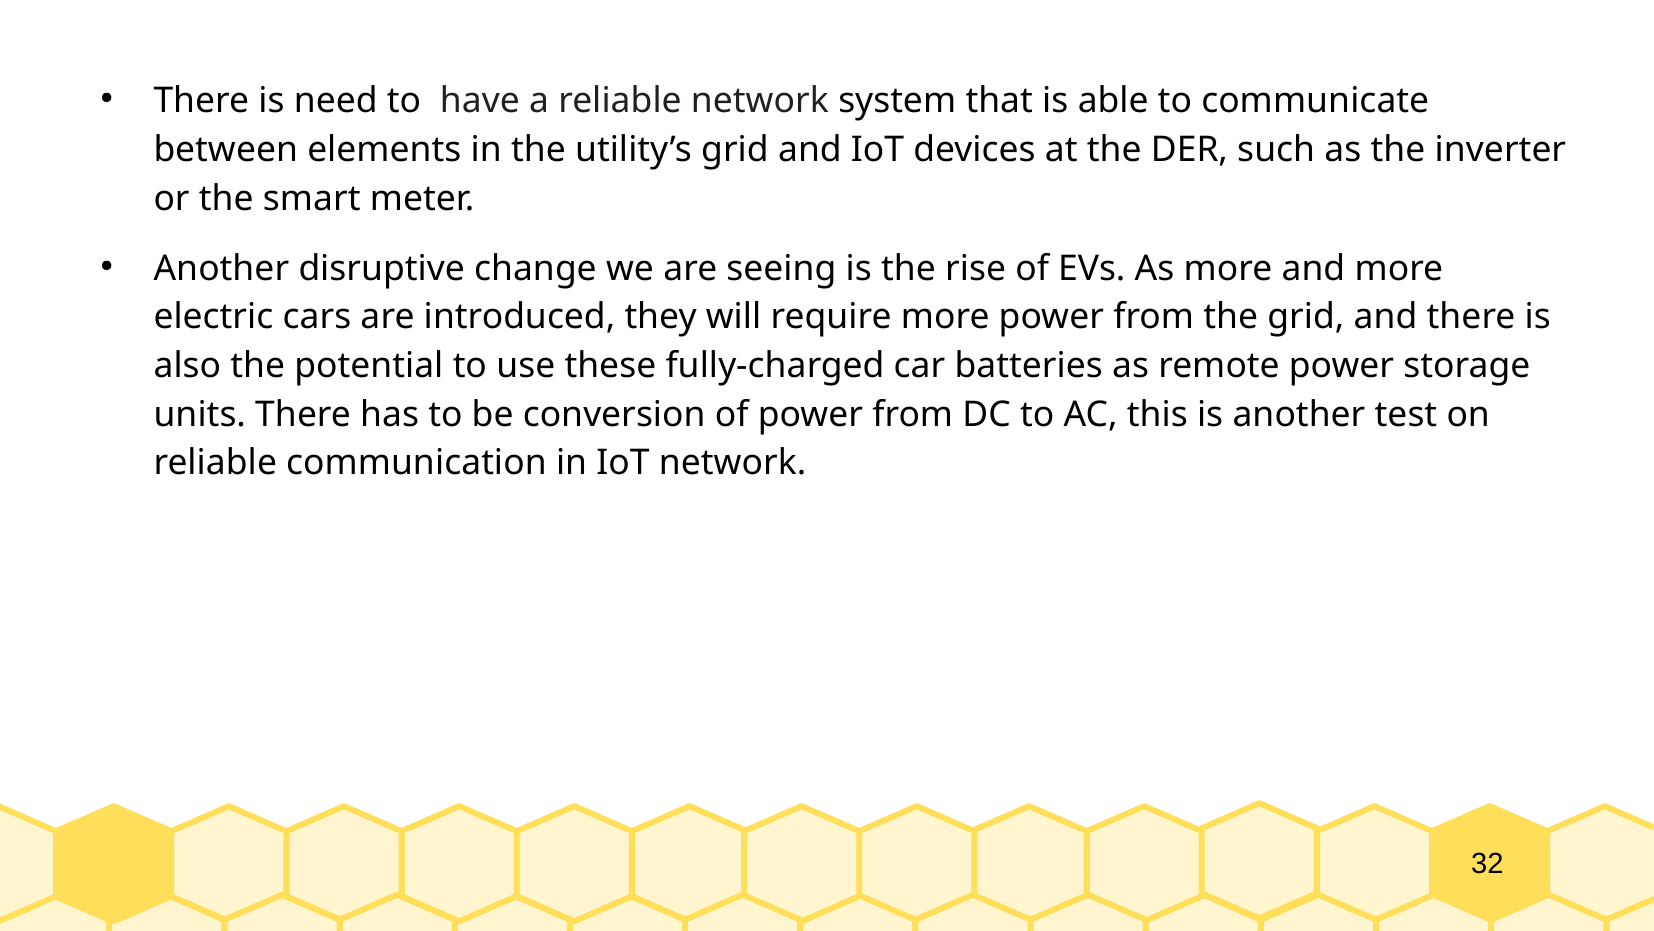

# There is need to have a reliable network system that is able to communicate between elements in the utility’s grid and IoT devices at the DER, such as the inverter or the smart meter.
Another disruptive change we are seeing is the rise of EVs. As more and more electric cars are introduced, they will require more power from the grid, and there is also the potential to use these fully-charged car batteries as remote power storage units. There has to be conversion of power from DC to AC, this is another test on reliable communication in IoT network.